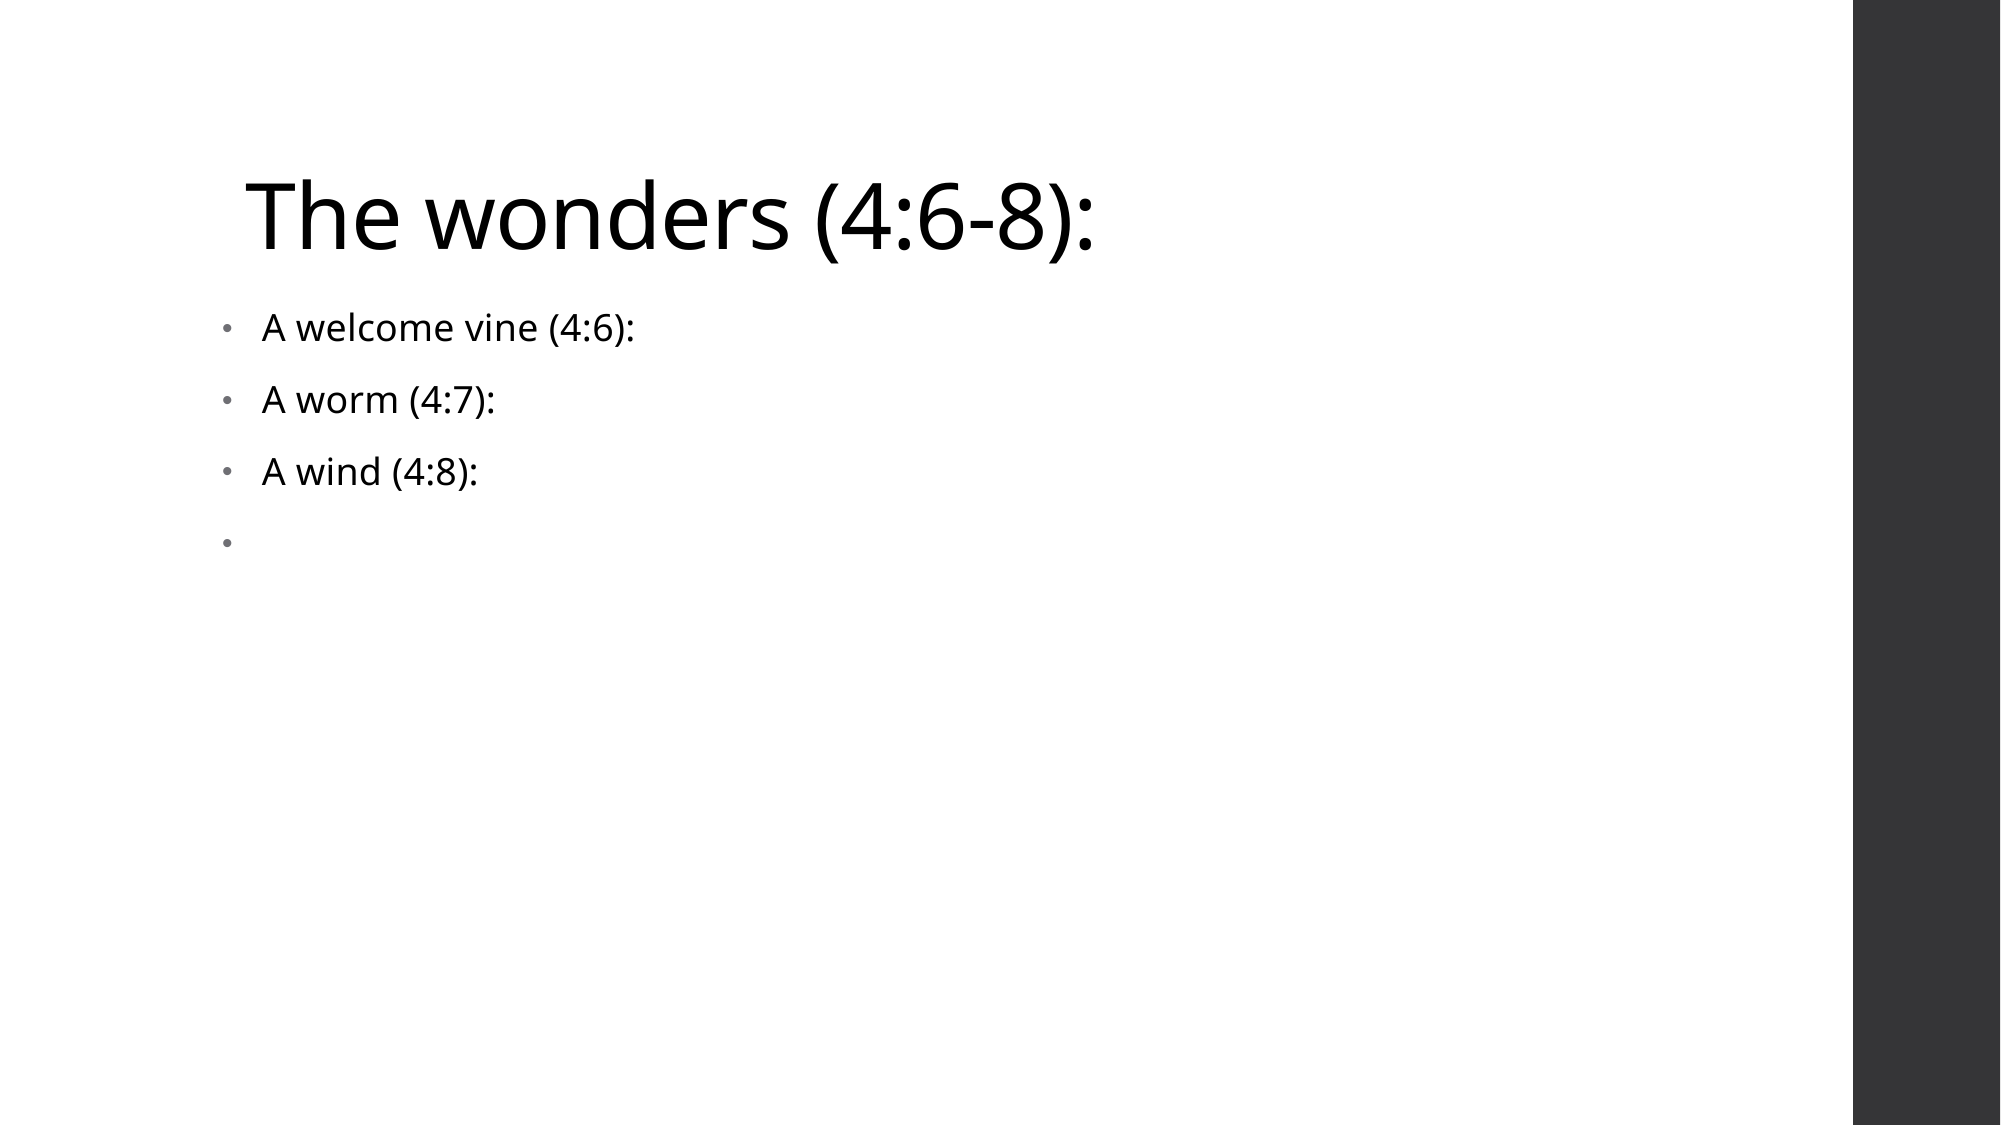

# The wonders (4:6-8):
 A welcome vine (4:6):
 A worm (4:7):
 A wind (4:8):